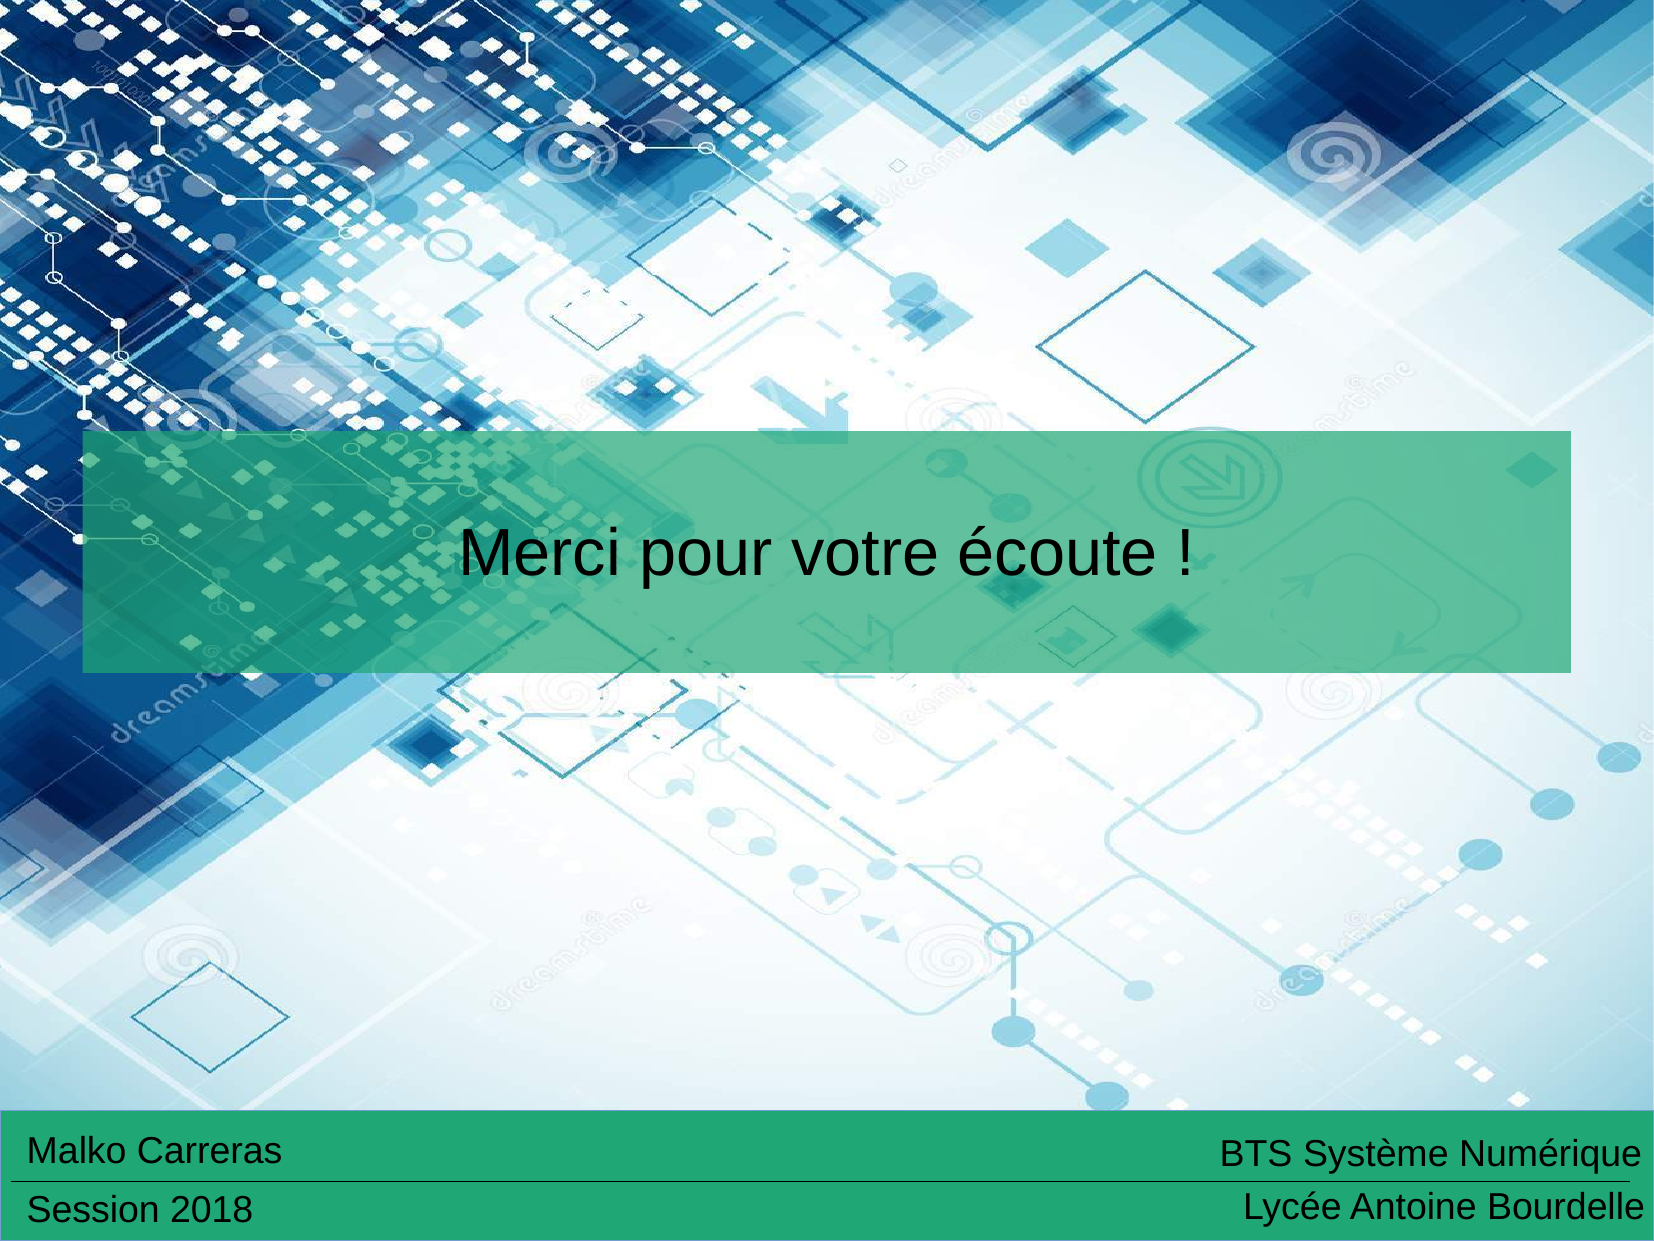

# Merci pour votre écoute !
Malko Carreras
BTS Système Numérique
Lycée Antoine Bourdelle
Session 2018